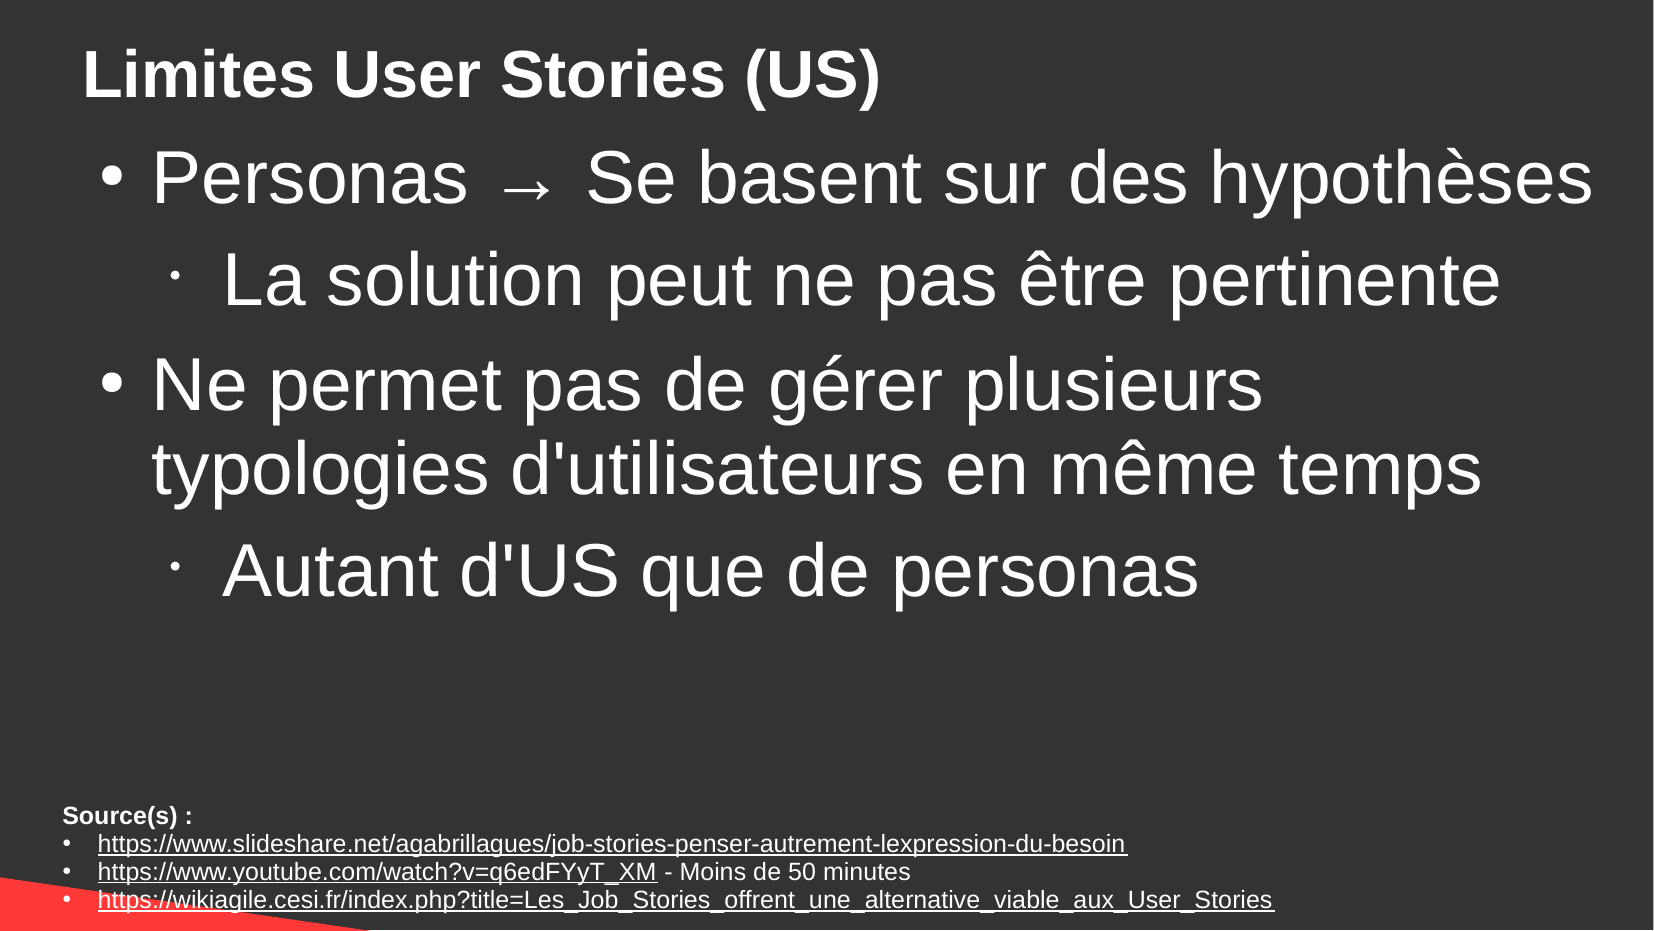

# Limites User Stories (US)
Personas → Se basent sur des hypothèses
La solution peut ne pas être pertinente
Ne permet pas de gérer plusieurs typologies d'utilisateurs en même temps
Autant d'US que de personas
Source(s) :
https://www.slideshare.net/agabrillagues/job-stories-penser-autrement-lexpression-du-besoin
https://www.youtube.com/watch?v=q6edFYyT_XM - Moins de 50 minutes
https://wikiagile.cesi.fr/index.php?title=Les_Job_Stories_offrent_une_alternative_viable_aux_User_Stories